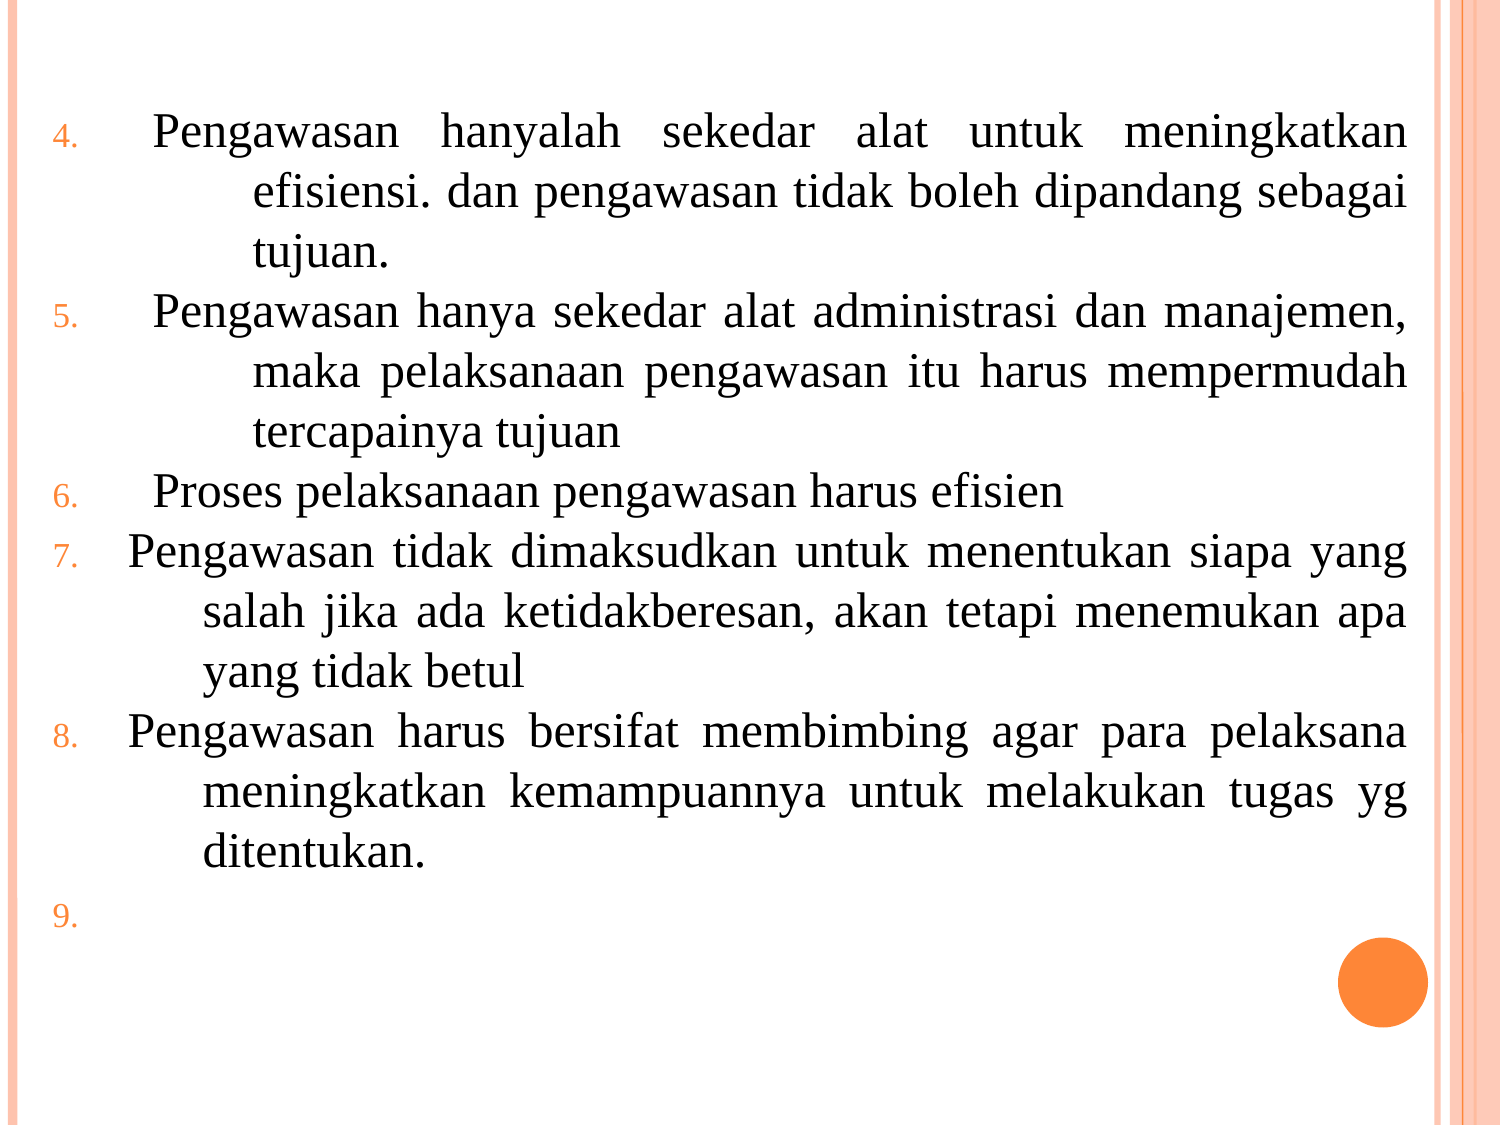

# Pengawasan hanyalah sekedar alat untuk meningkatkan efisiensi. dan pengawasan tidak boleh dipandang sebagai tujuan.
Pengawasan hanya sekedar alat administrasi dan manajemen, maka pelaksanaan pengawasan itu harus mempermudah tercapainya tujuan
Proses pelaksanaan pengawasan harus efisien
Pengawasan tidak dimaksudkan untuk menentukan siapa yang salah jika ada ketidakberesan, akan tetapi menemukan apa yang tidak betul
Pengawasan harus bersifat membimbing agar para pelaksana meningkatkan kemampuannya untuk melakukan tugas yg ditentukan.